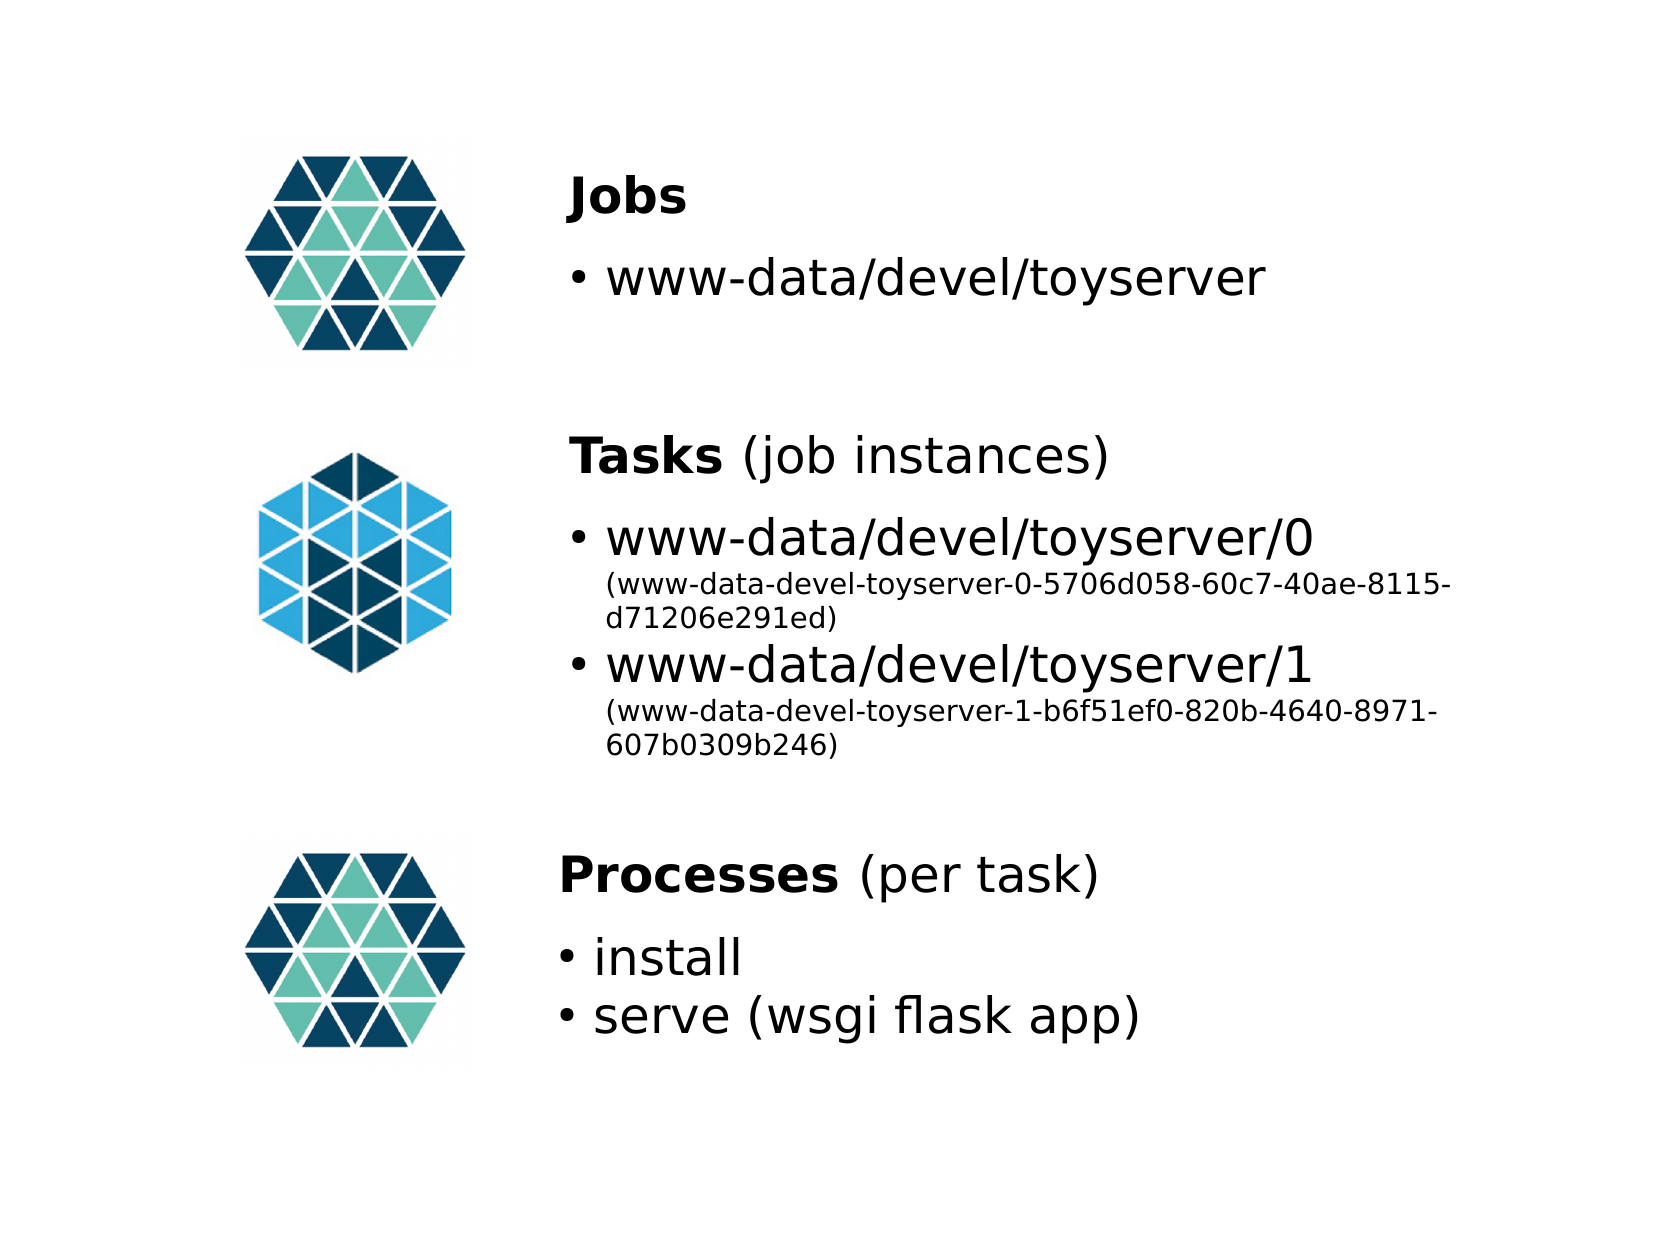

Jobs
www-data/devel/toyserver
Tasks (job instances)
www-data/devel/toyserver/0
(www-data-devel-toyserver-0-5706d058-60c7-40ae-8115-d71206e291ed)
www-data/devel/toyserver/1
(www-data-devel-toyserver-1-b6f51ef0-820b-4640-8971-607b0309b246)
Processes (per task)
install
serve (wsgi flask app)